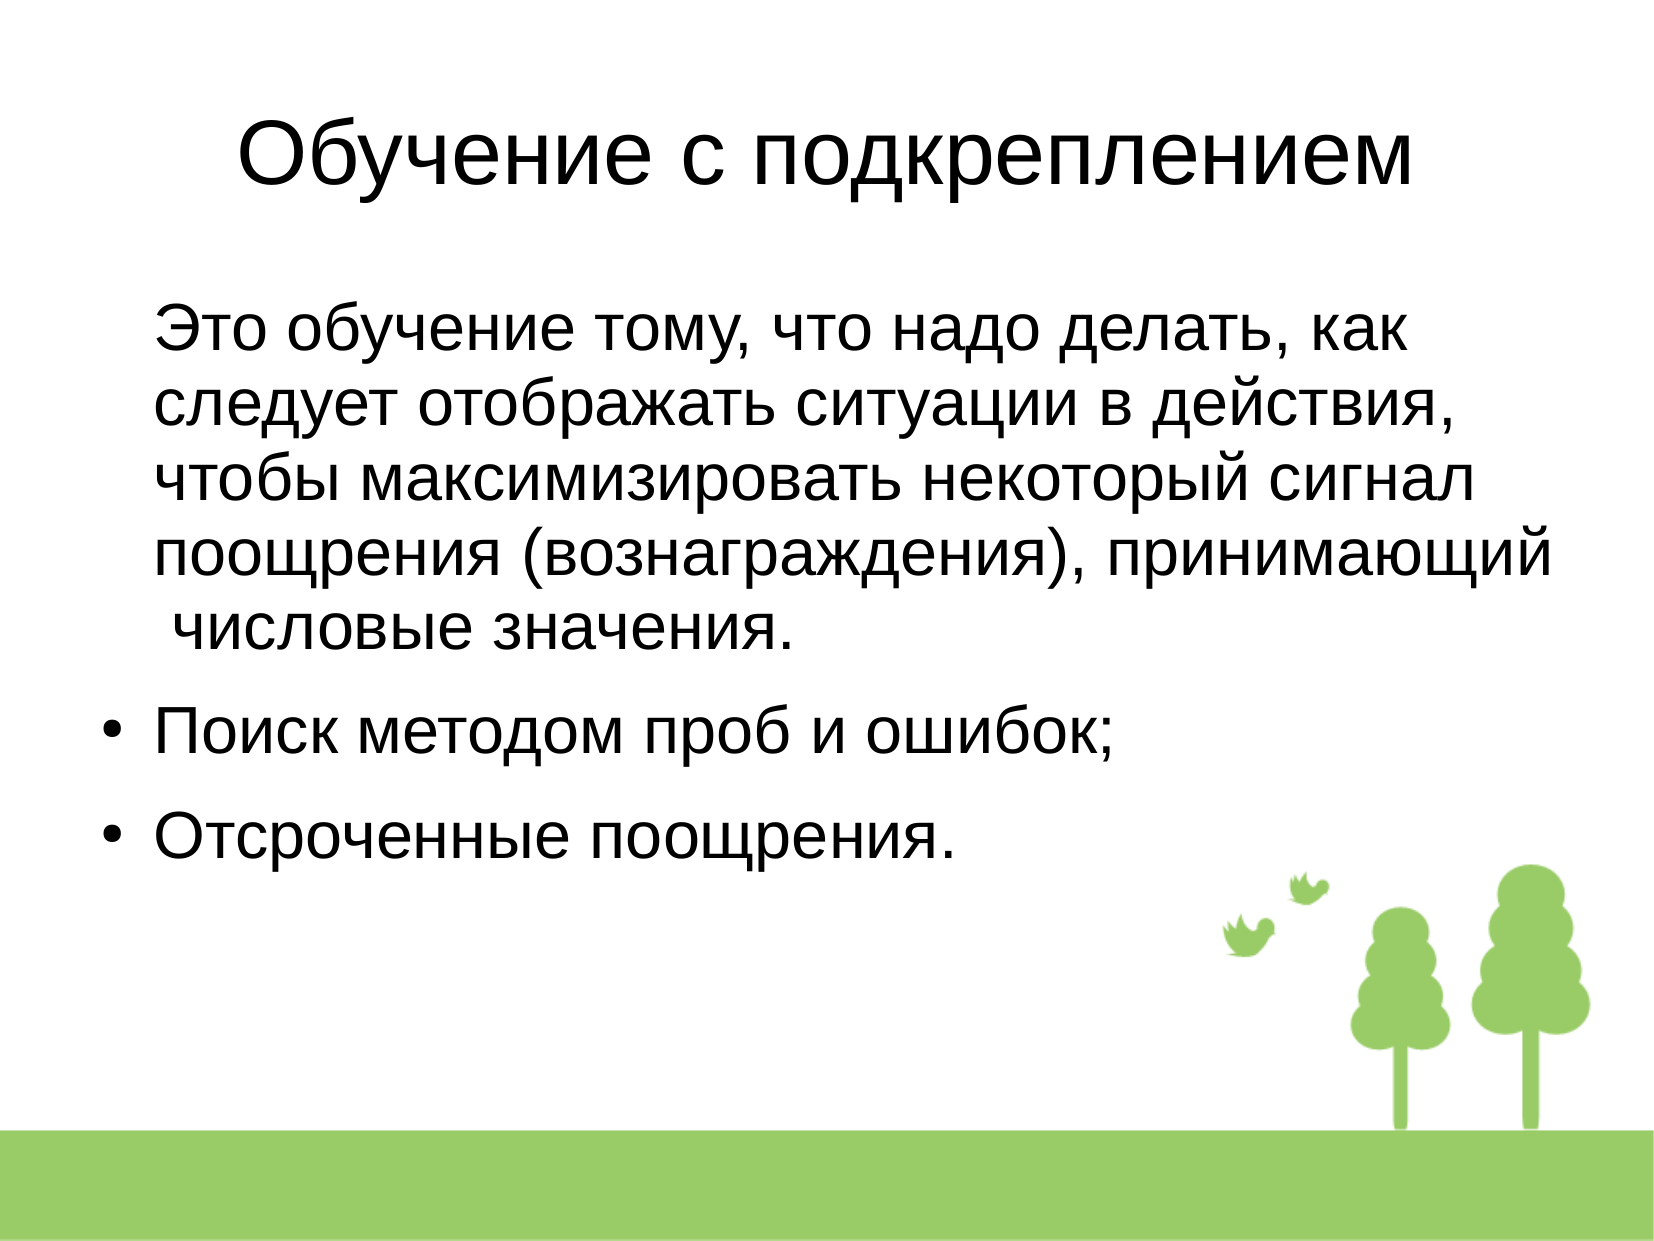

# Обучение с подкреплением
Это обучение тому, что надо делать, как следует отображать ситуации в действия, чтобы максимизировать некоторый сигнал поощрения (вознаграждения), принимающий числовые значения.
Поиск методом проб и ошибок;
Отсроченные поощрения.